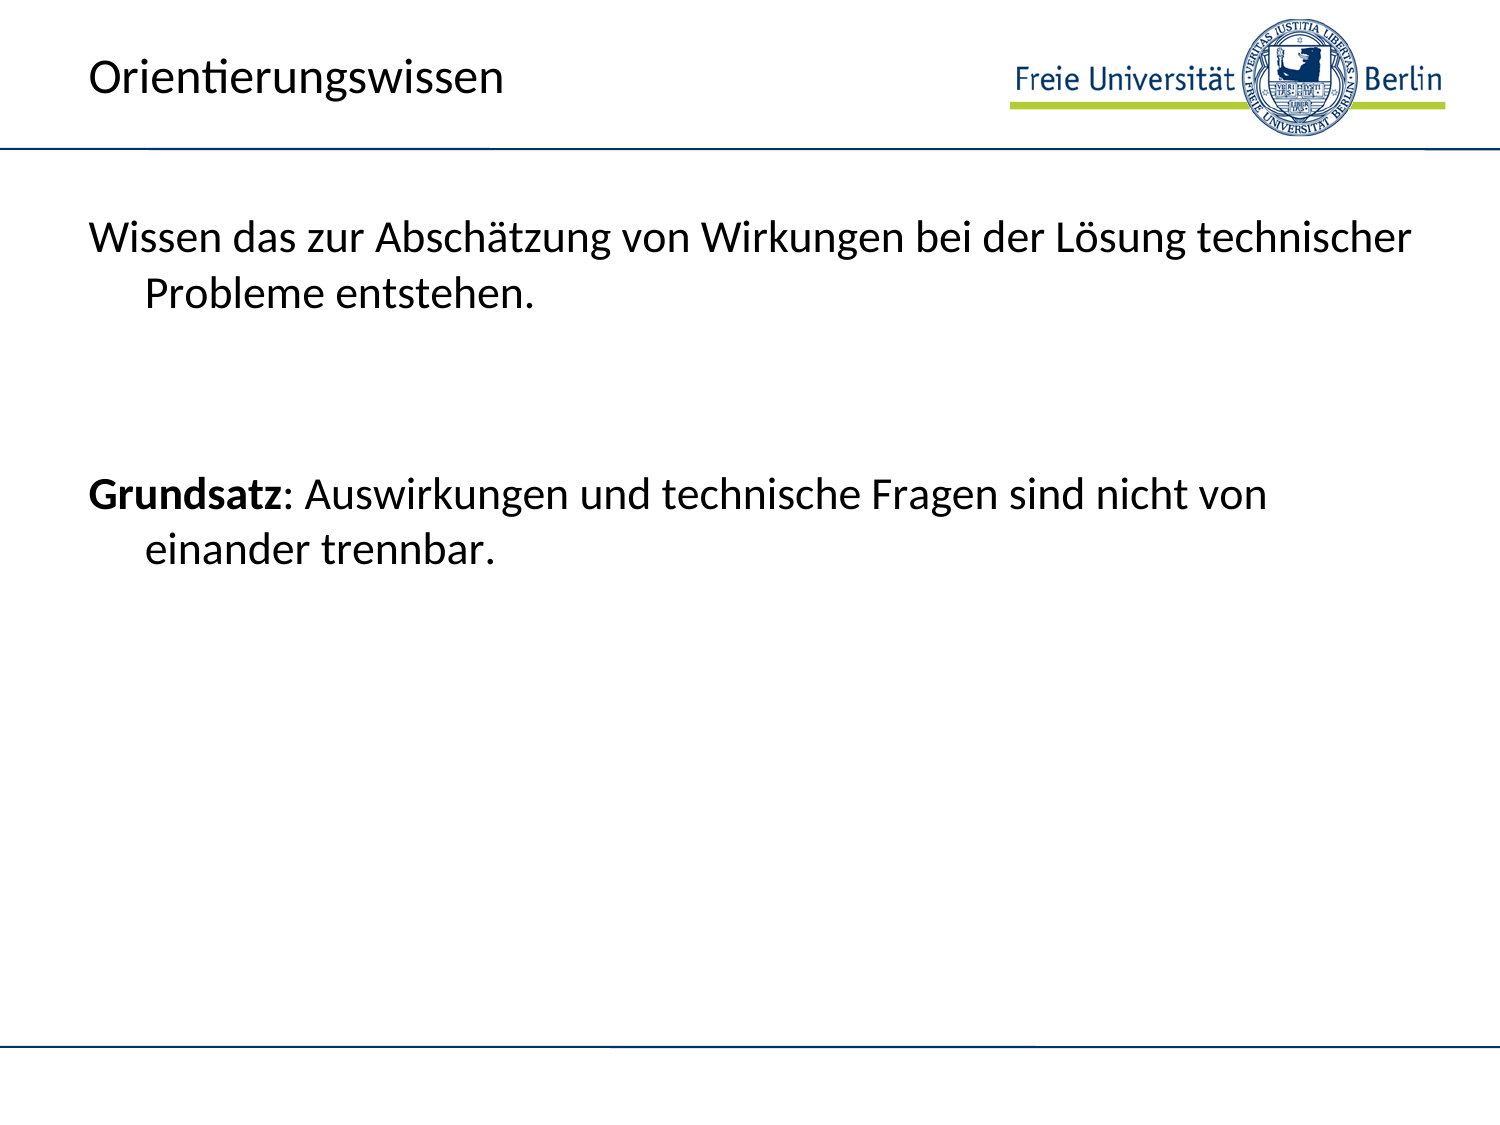

# Orientierungswissen
Wissen das zur Abschätzung von Wirkungen bei der Lösung technischer Probleme entstehen.
Grundsatz: Auswirkungen und technische Fragen sind nicht von einander trennbar.